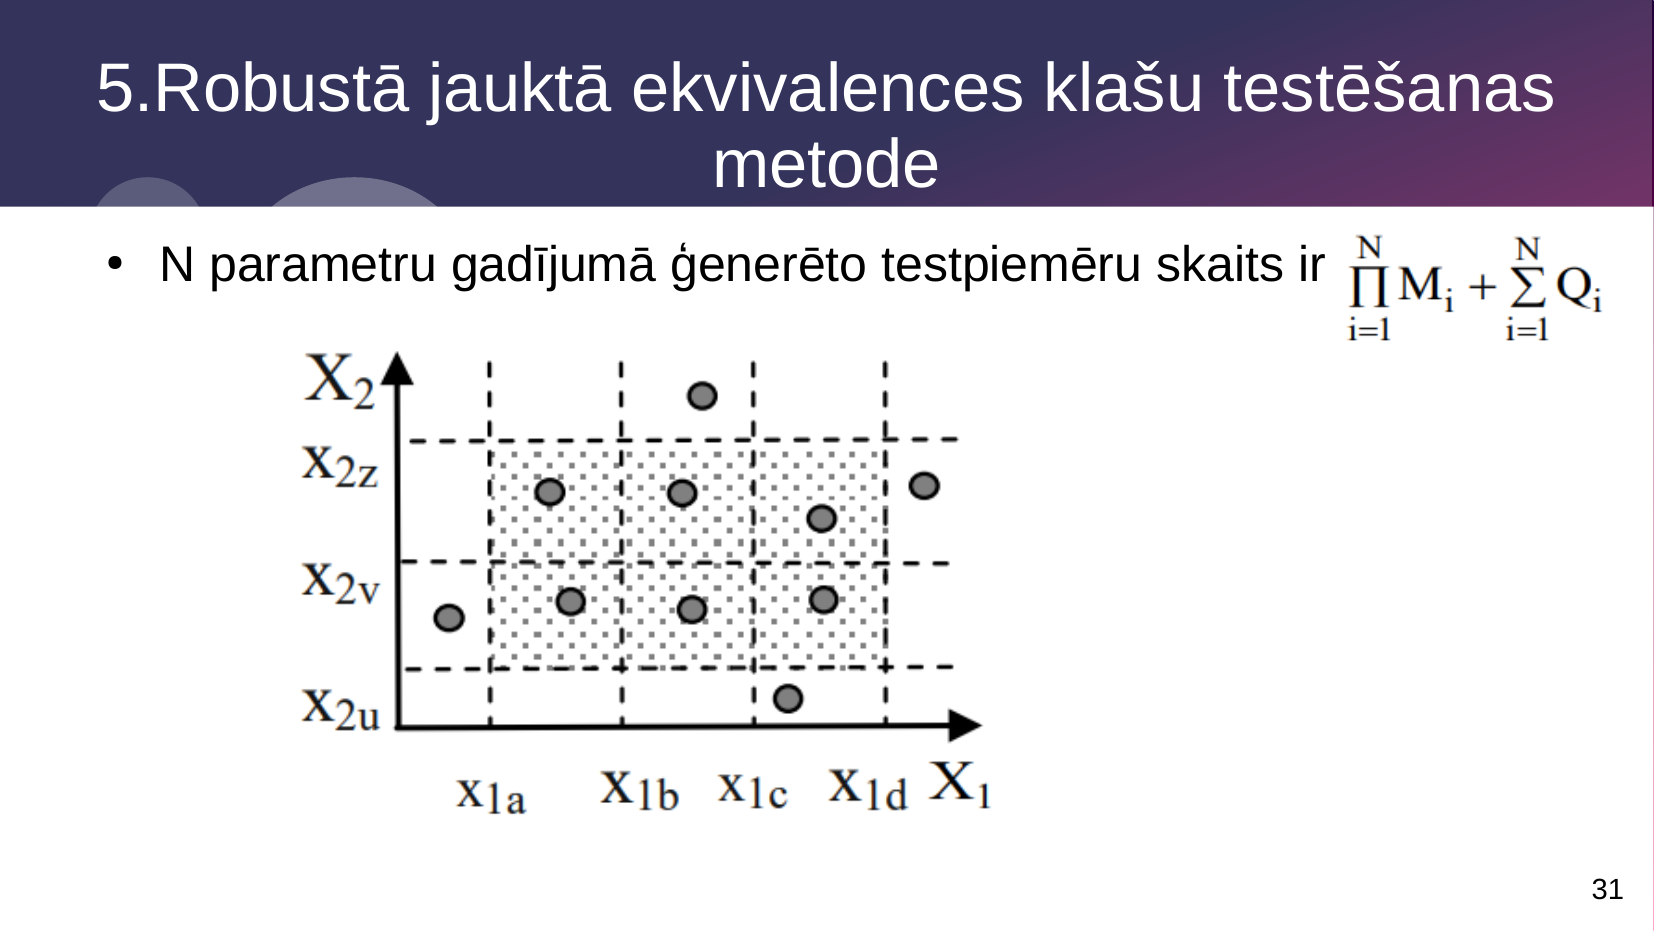

# 5.Robustā jauktā ekvivalences klašu testēšanas metode
N parametru gadījumā ģenerēto testpiemēru skaits ir